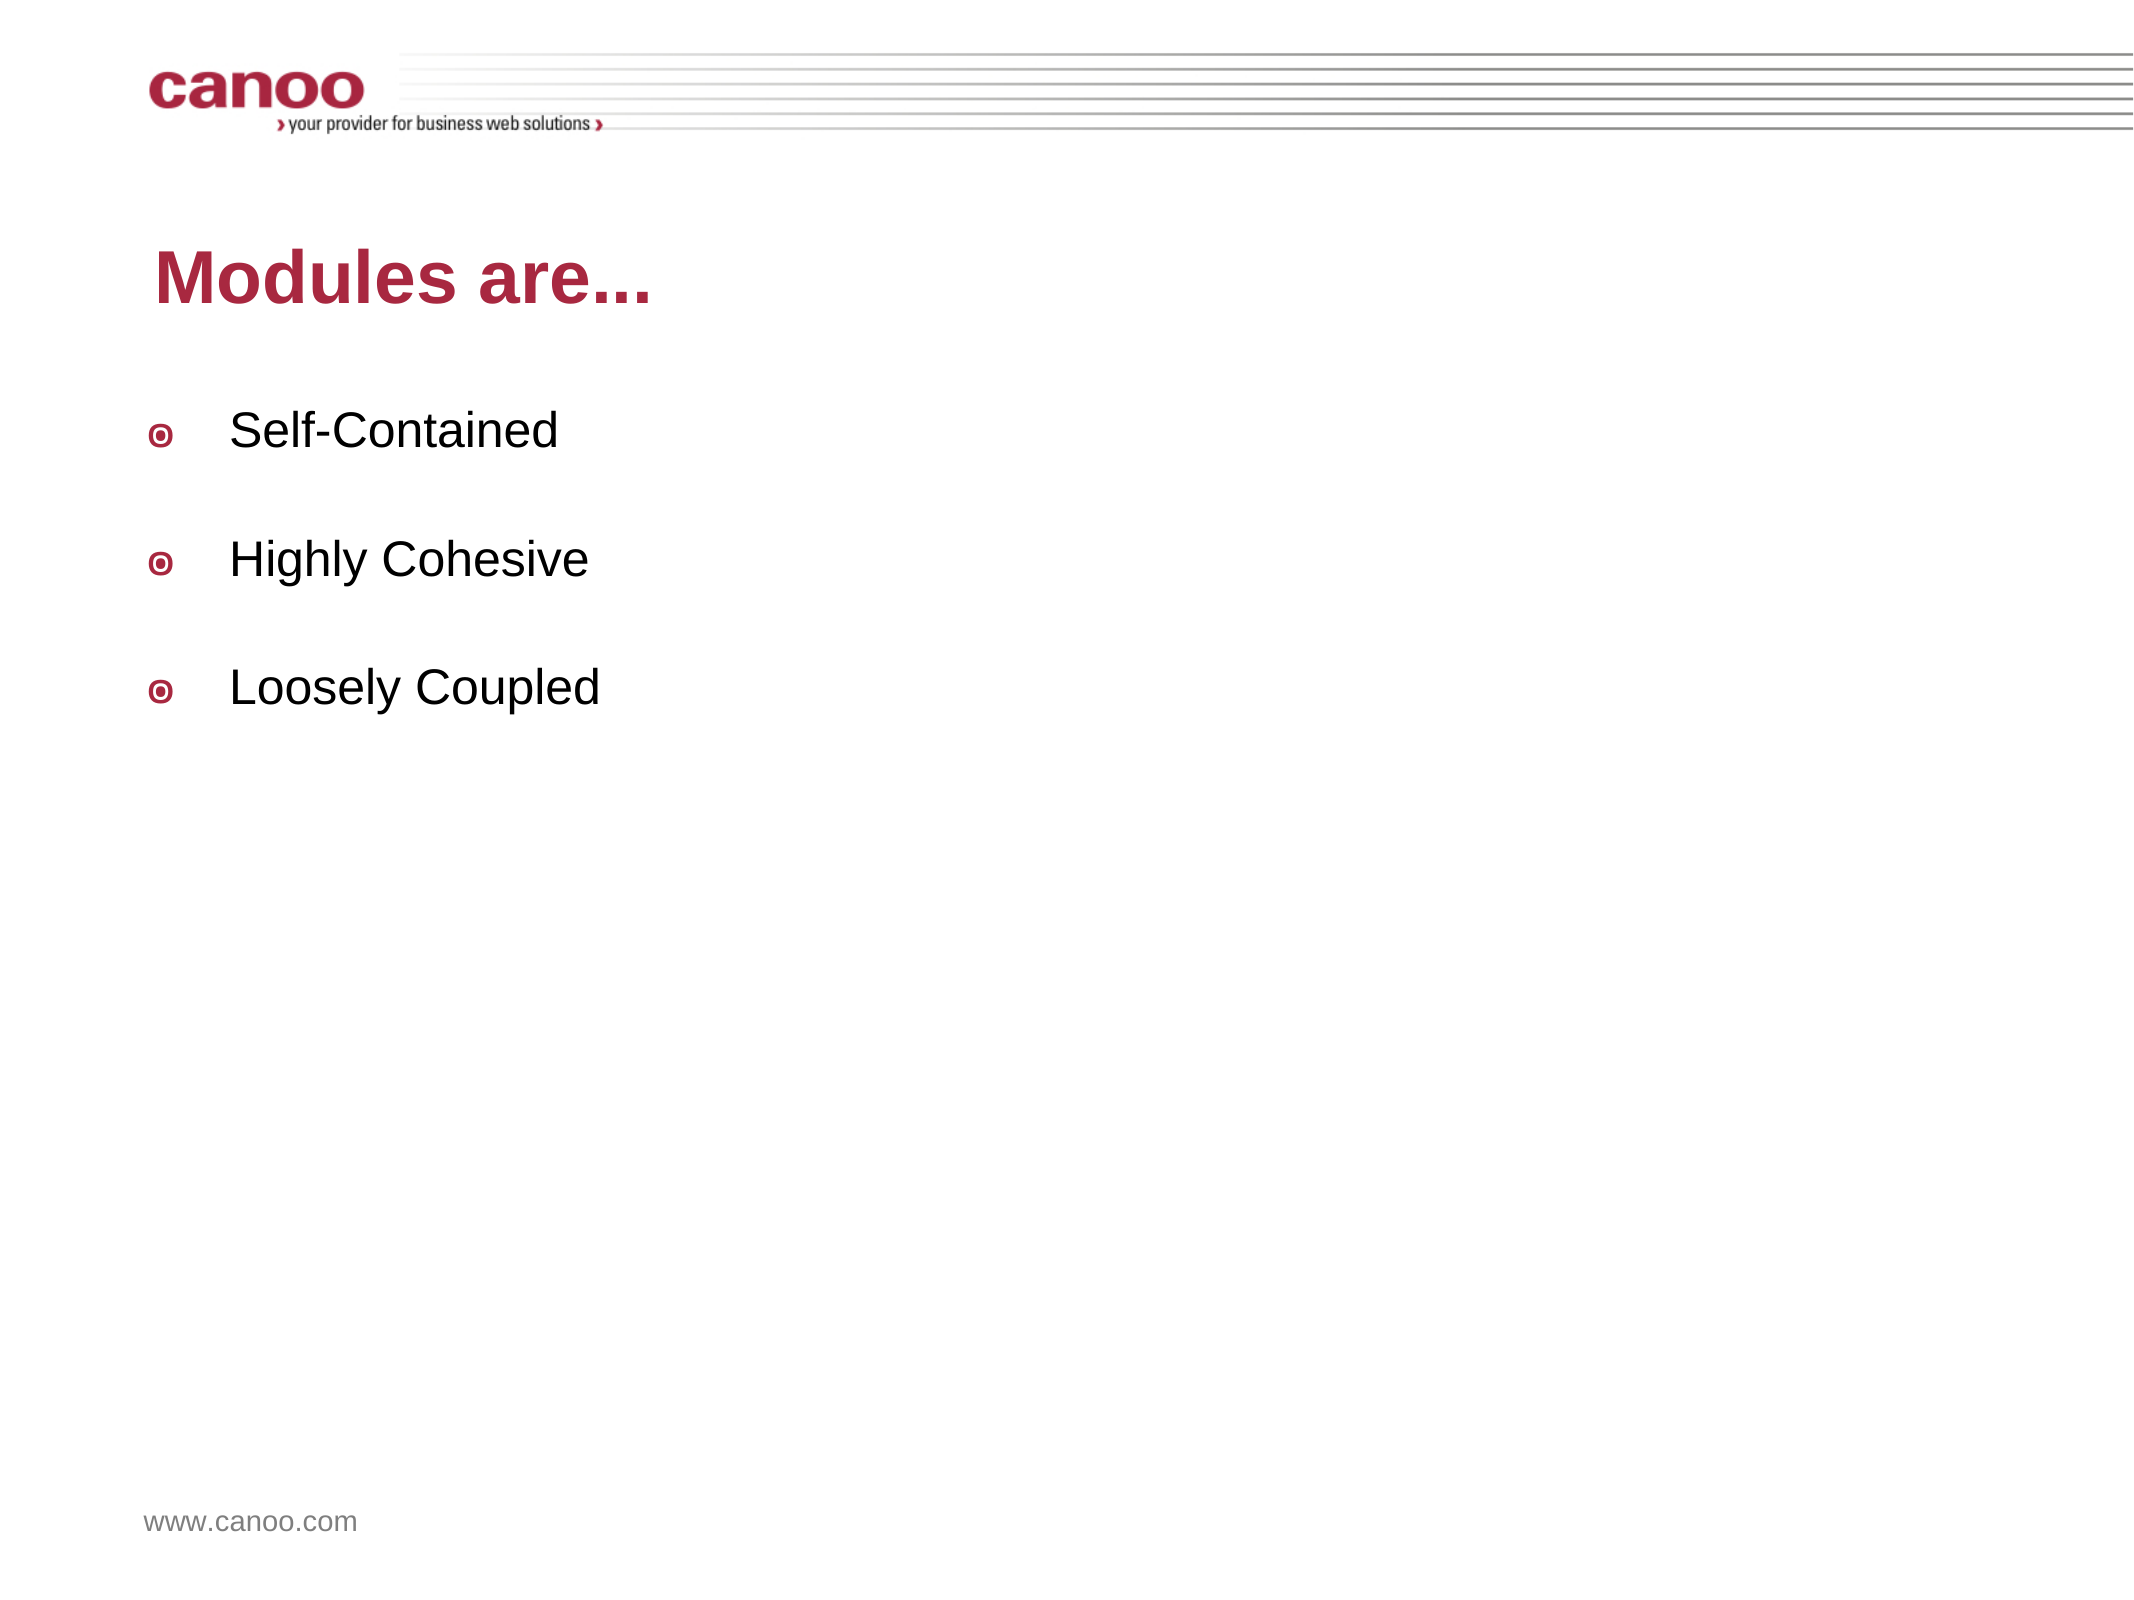

# Modules are...
Self-Contained
Highly Cohesive
Loosely Coupled